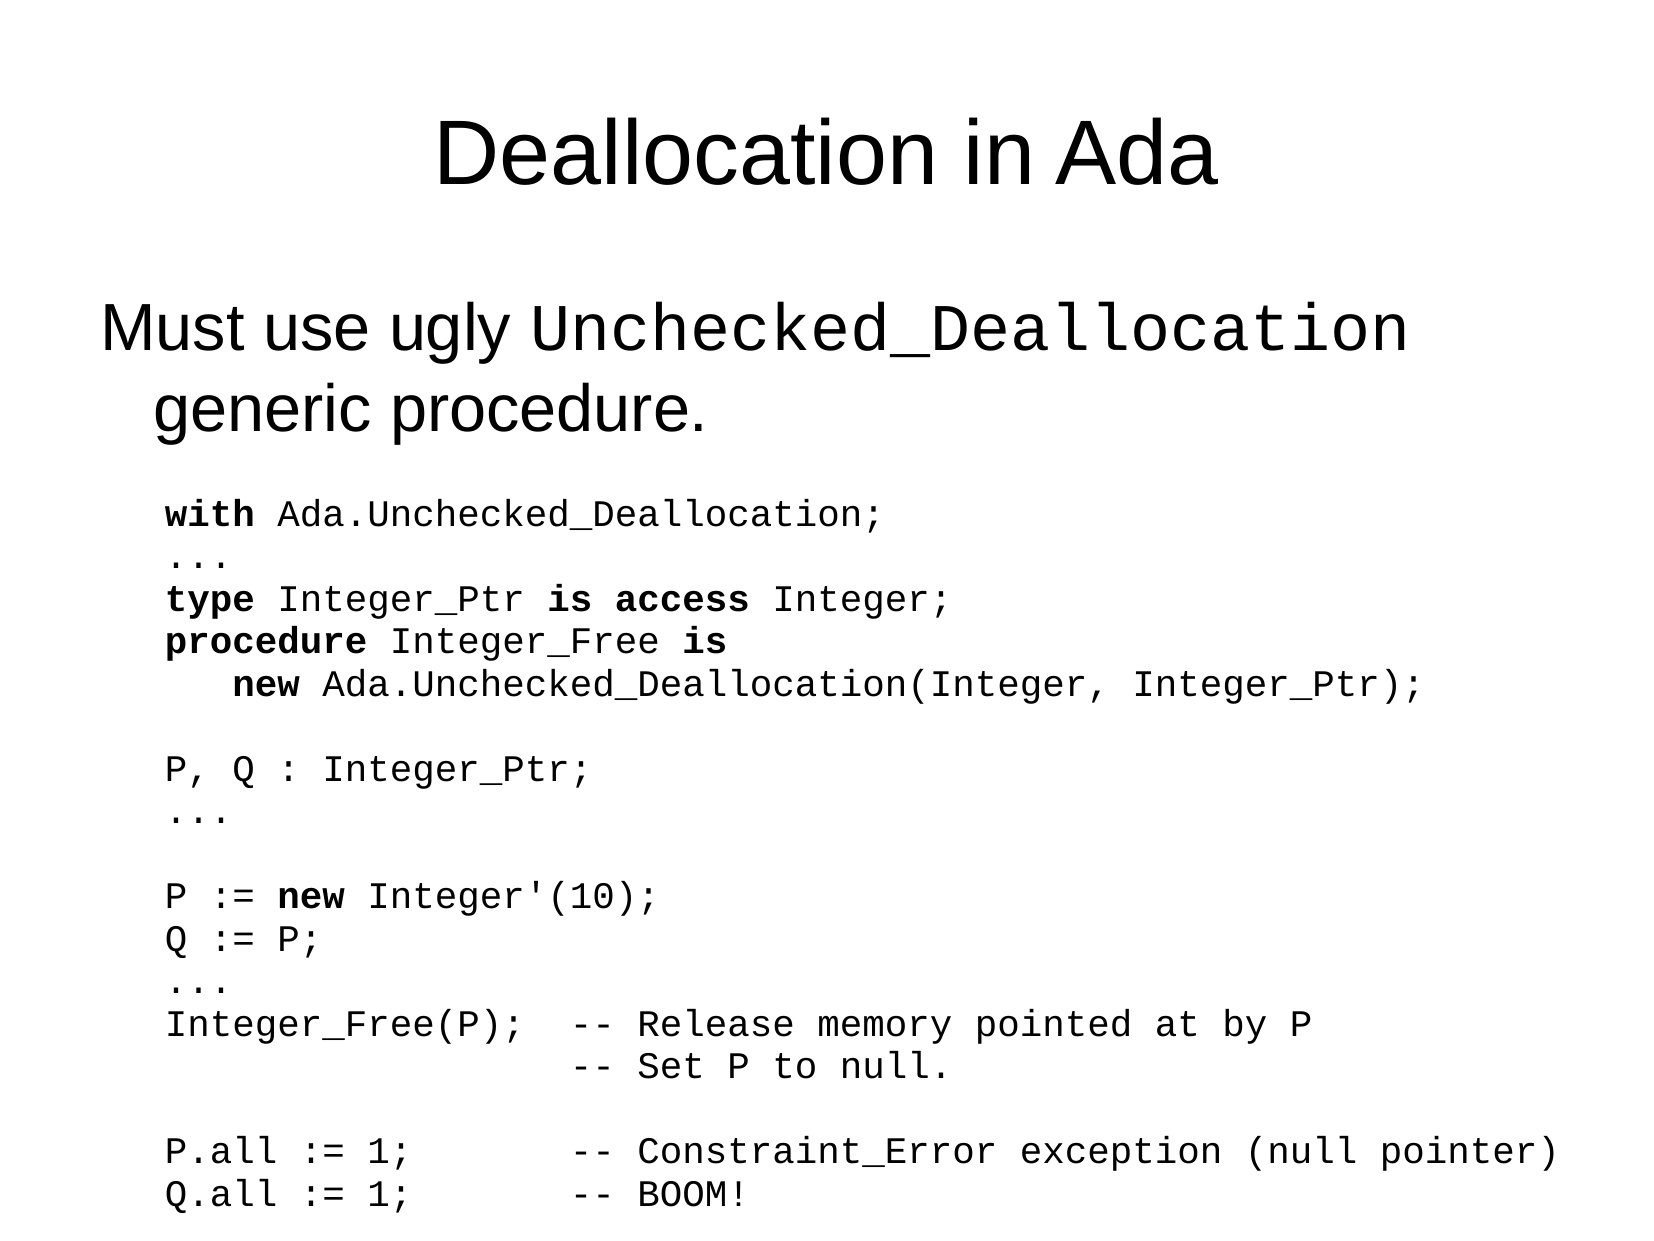

# Deallocation in Ada
Must use ugly Unchecked_Deallocation generic procedure.
with Ada.Unchecked_Deallocation;
...
type Integer_Ptr is access Integer;
procedure Integer_Free is
 new Ada.Unchecked_Deallocation(Integer, Integer_Ptr);
P, Q : Integer_Ptr;
...
P := new Integer'(10);
Q := P;
...
Integer_Free(P); -- Release memory pointed at by P
 -- Set P to null.
P.all := 1; -- Constraint_Error exception (null pointer)
Q.all := 1; -- BOOM!